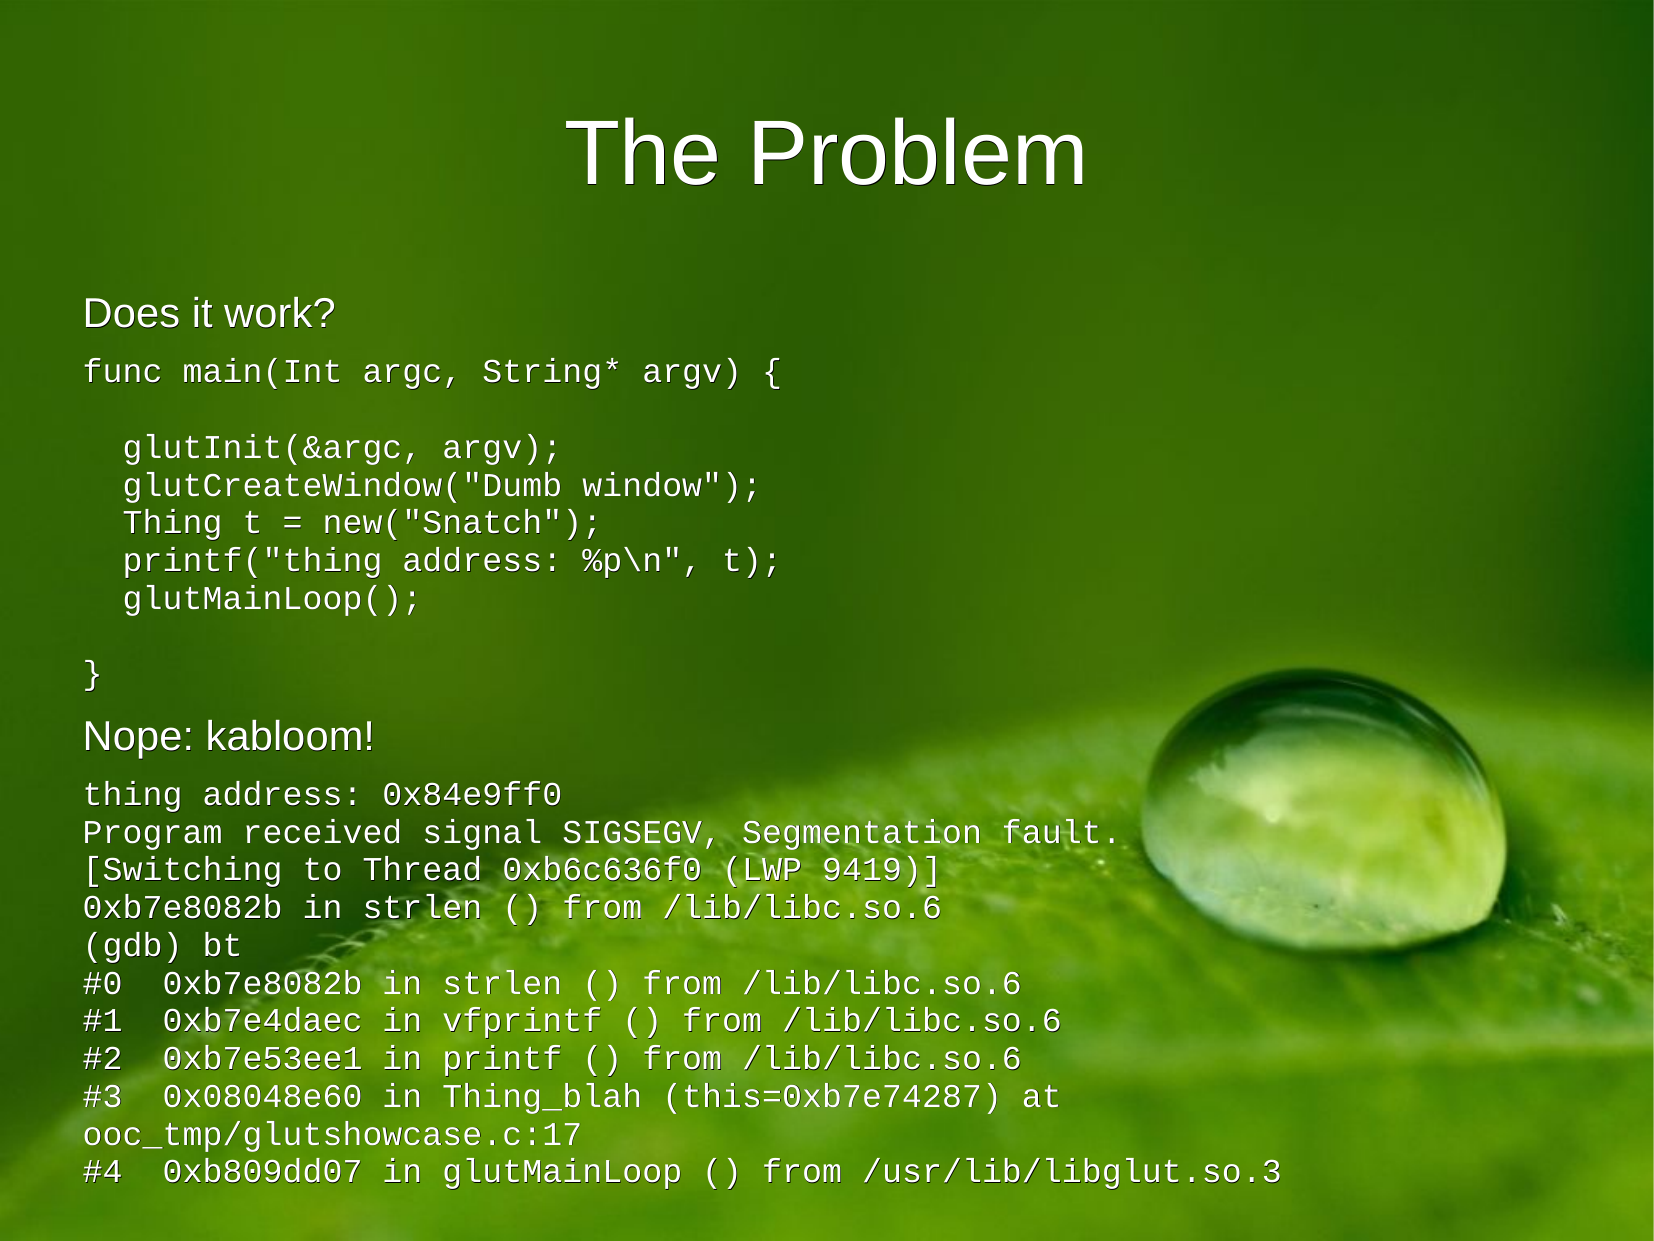

# The Problem
Does it work?
func main(Int argc, String* argv) {
 glutInit(&argc, argv);
 glutCreateWindow("Dumb window");
 Thing t = new("Snatch");
 printf("thing address: %p\n", t);
 glutMainLoop();
}
Nope: kabloom!
thing address: 0x84e9ff0
Program received signal SIGSEGV, Segmentation fault.
[Switching to Thread 0xb6c636f0 (LWP 9419)]
0xb7e8082b in strlen () from /lib/libc.so.6
(gdb) bt
#0 0xb7e8082b in strlen () from /lib/libc.so.6
#1 0xb7e4daec in vfprintf () from /lib/libc.so.6
#2 0xb7e53ee1 in printf () from /lib/libc.so.6
#3 0x08048e60 in Thing_blah (this=0xb7e74287) at ooc_tmp/glutshowcase.c:17
#4 0xb809dd07 in glutMainLoop () from /usr/lib/libglut.so.3